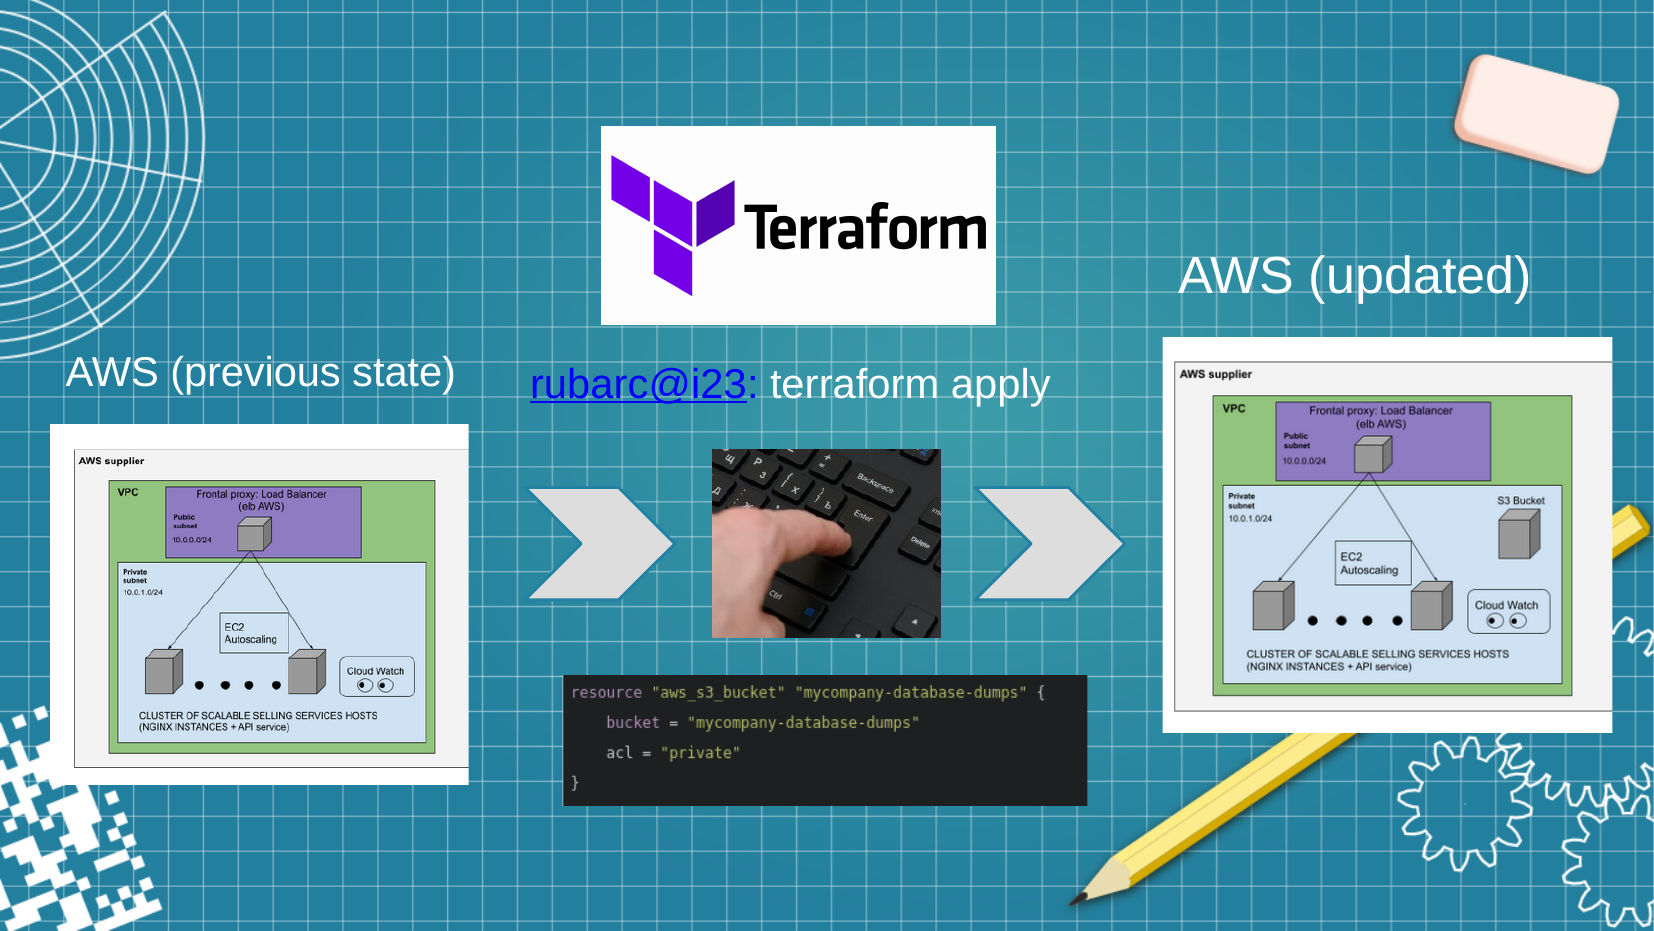

AWS (updated)
AWS (previous state)
rubarc@i23: terraform apply